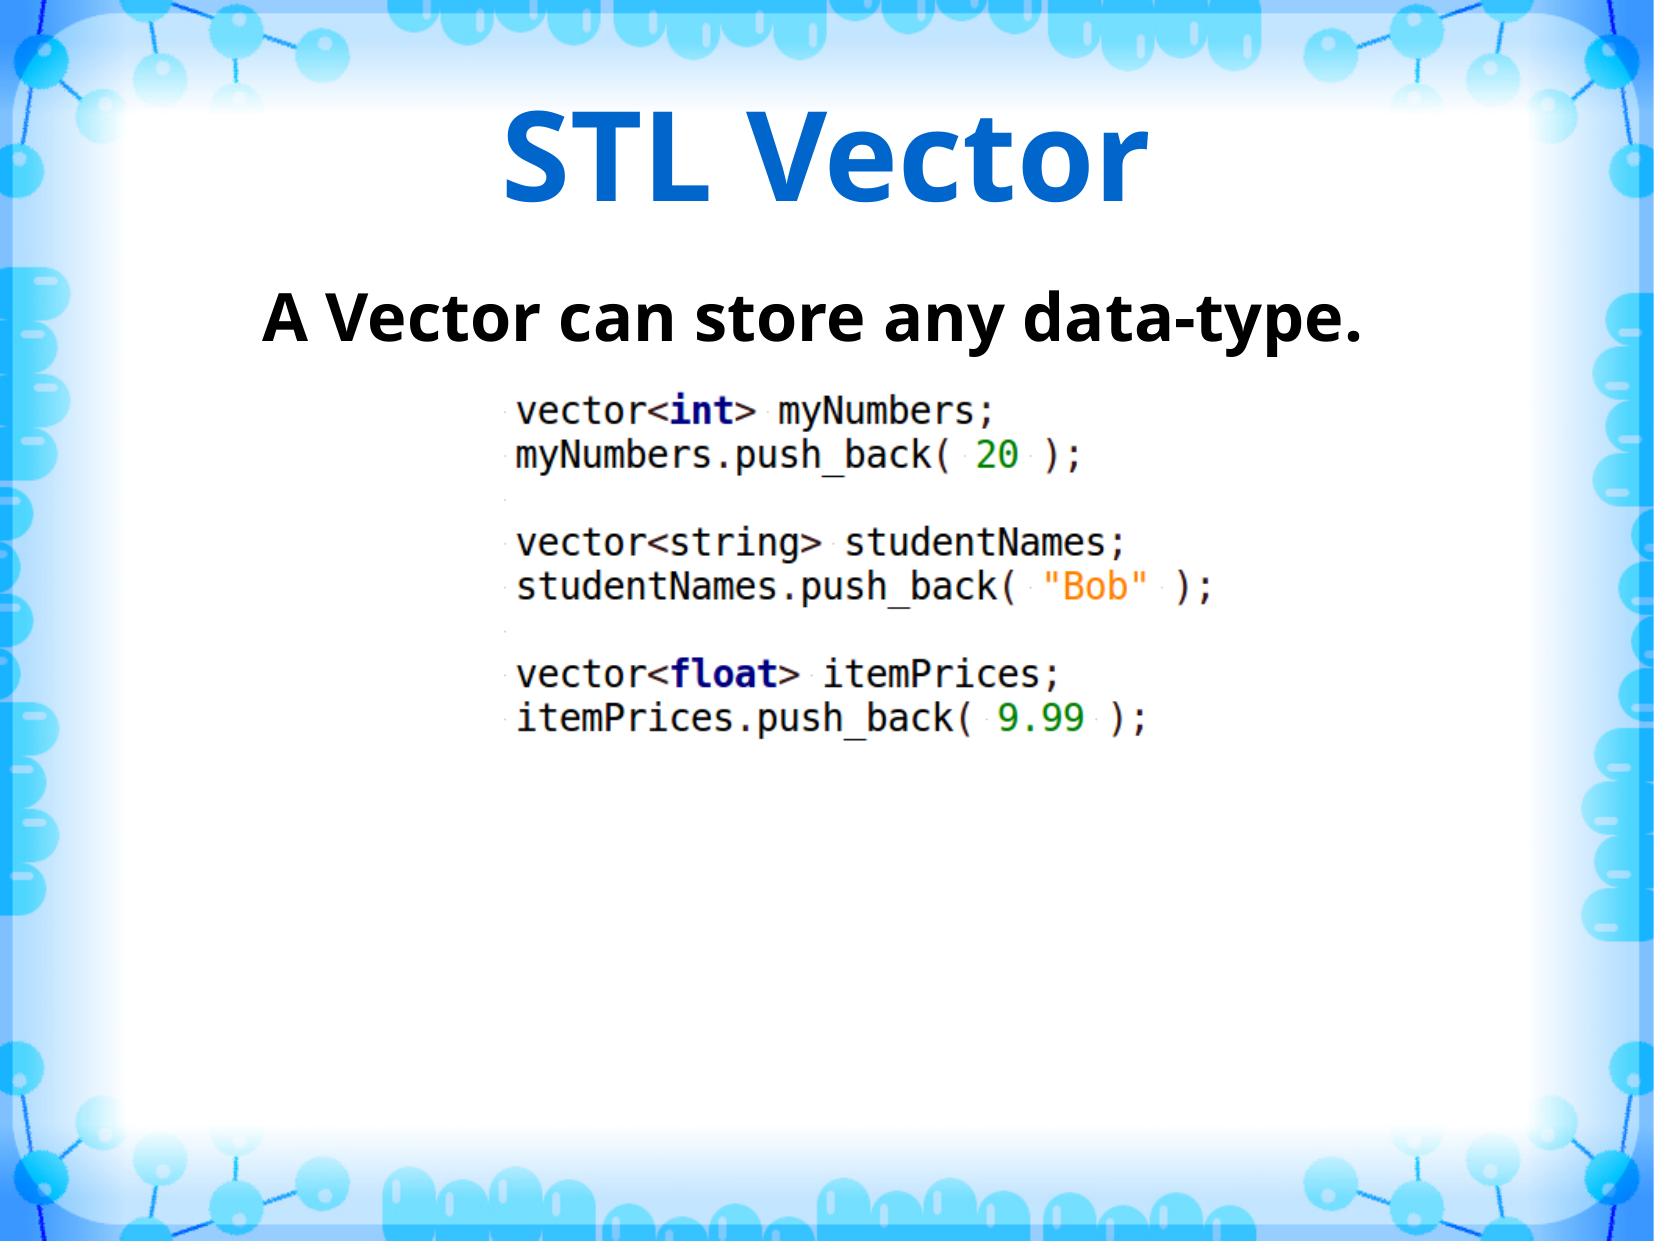

# STL Vector
A Vector can store any data-type.